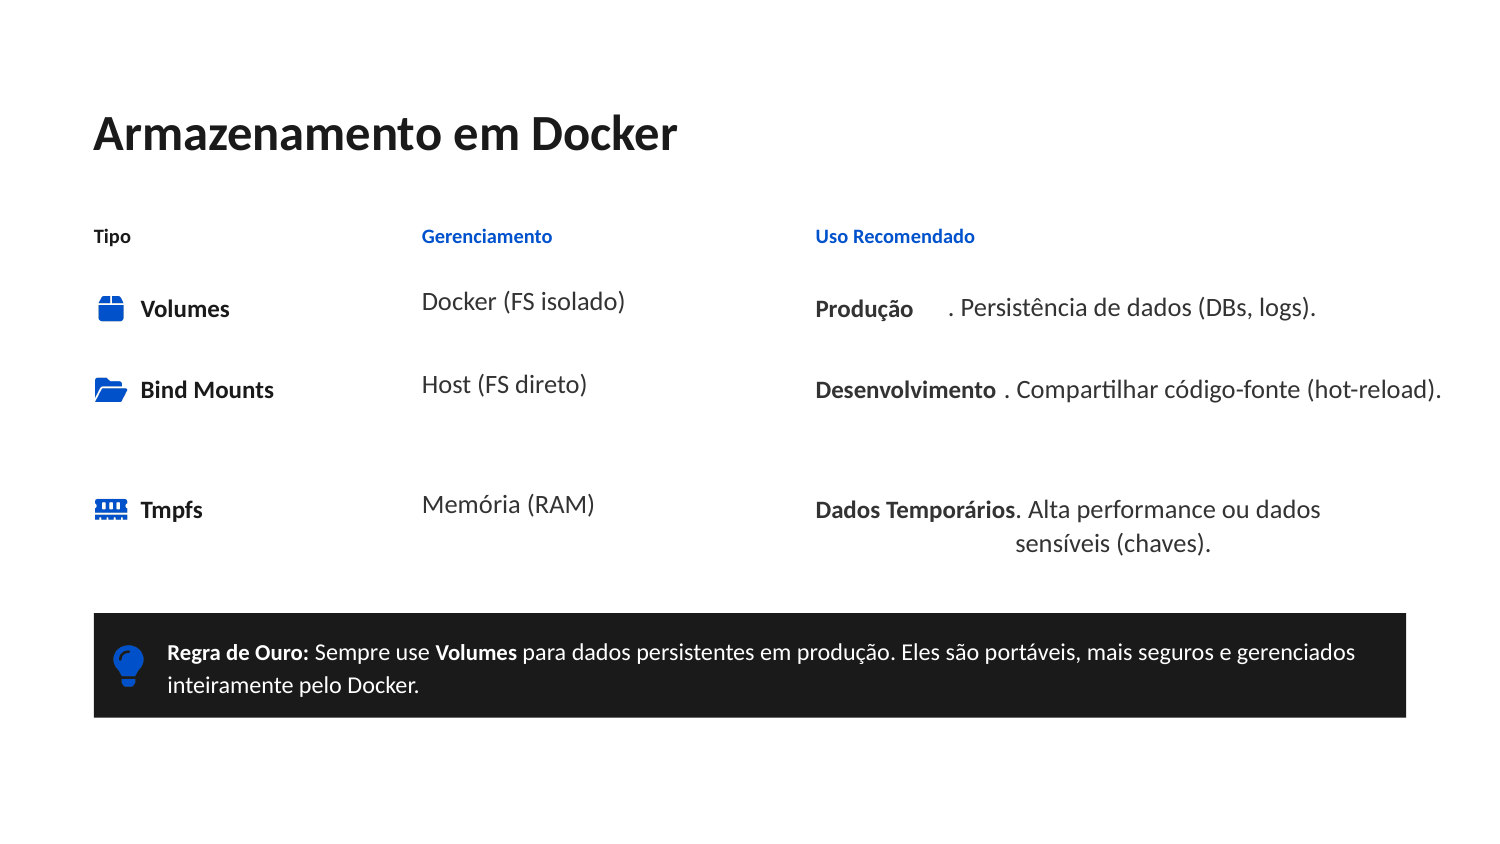

Armazenamento em Docker
Tipo
Gerenciamento
Uso Recomendado
Docker (FS isolado)
Volumes
Produção
. Persistência de dados (DBs, logs).
Host (FS direto)
Bind Mounts
Desenvolvimento
. Compartilhar código-fonte (hot-reload).
Memória (RAM)
Tmpfs
Dados Temporários
. Alta performance ou dados
sensíveis (chaves).
Regra de Ouro: Sempre use Volumes para dados persistentes em produção. Eles são portáveis, mais seguros e gerenciados inteiramente pelo Docker.